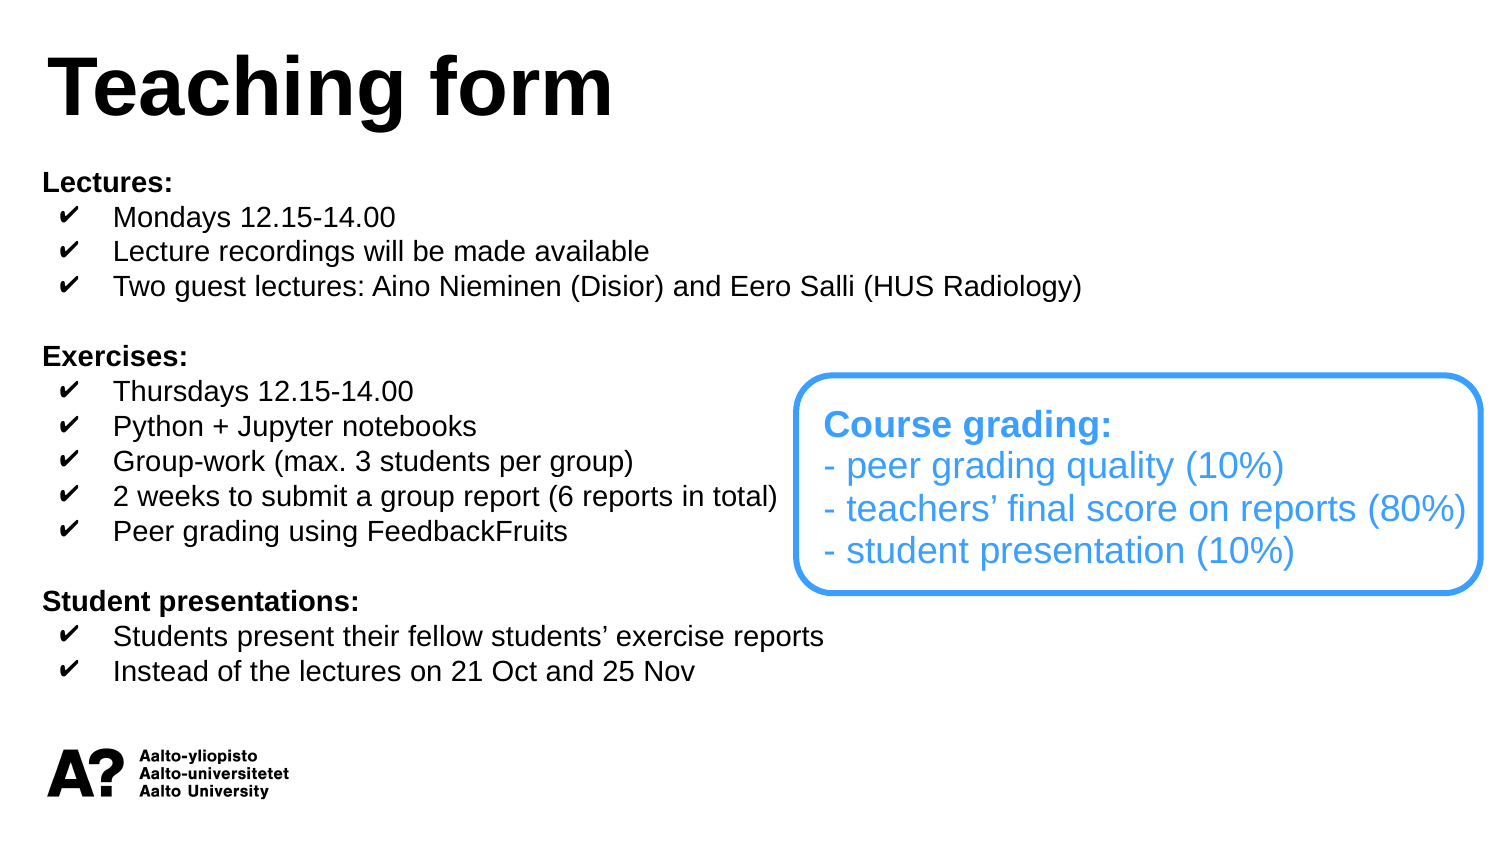

# Teaching form
Lectures:
Mondays 12.15-14.00
Lecture recordings will be made available
Two guest lectures: Aino Nieminen (Disior) and Eero Salli (HUS Radiology)
Exercises:
Thursdays 12.15-14.00
Python + Jupyter notebooks
Group-work (max. 3 students per group)
2 weeks to submit a group report (6 reports in total)
Peer grading using FeedbackFruits
Student presentations:
Students present their fellow students’ exercise reports
Instead of the lectures on 21 Oct and 25 Nov
Course grading:
- peer grading quality (10%)
- teachers’ final score on reports (80%)
- student presentation (10%)